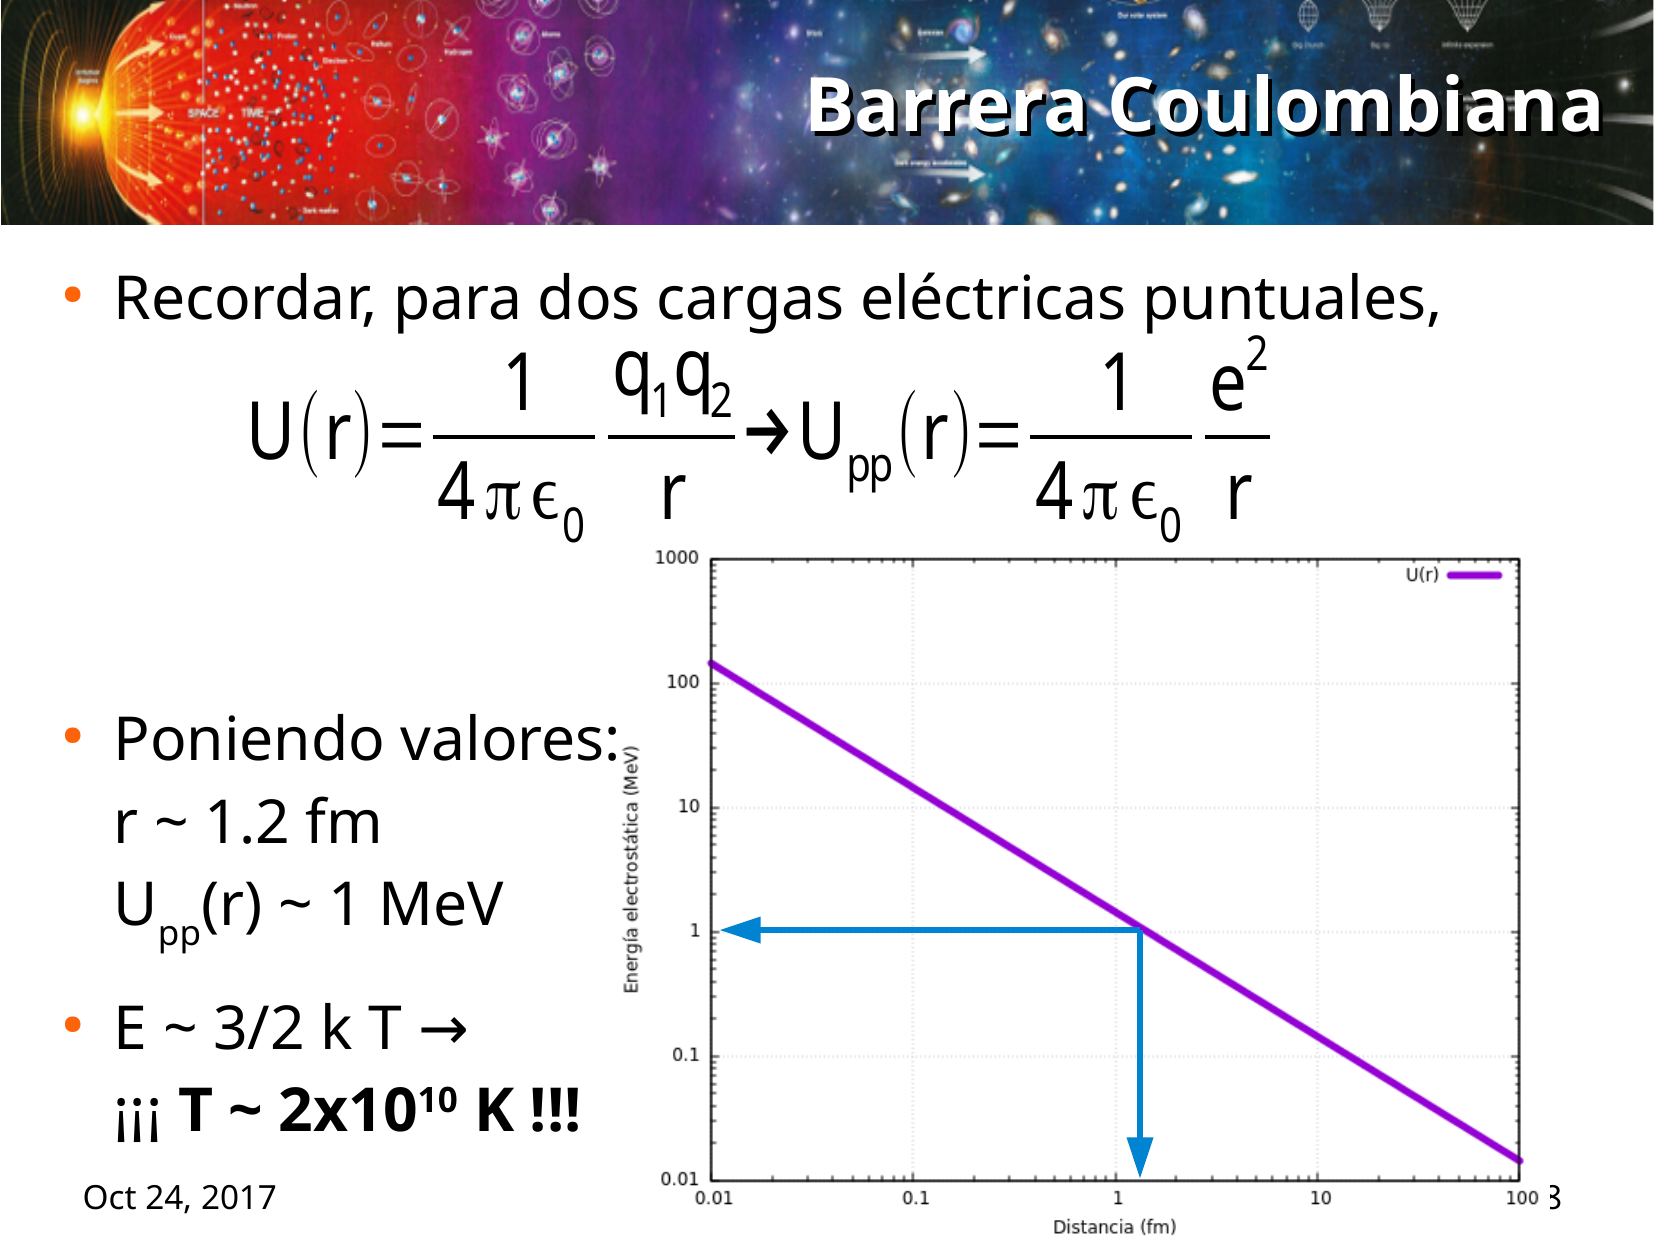

# Barrera Coulombiana
Recordar, para dos cargas eléctricas puntuales,
Poniendo valores:
r ~ 1.2 fm
Upp(r) ~ 1 MeV
E ~ 3/2 k T →
¡¡¡ T ~ 2x1010 K !!!
Oct 24, 2017
H. Asorey - IPAC 2017 - 11
15